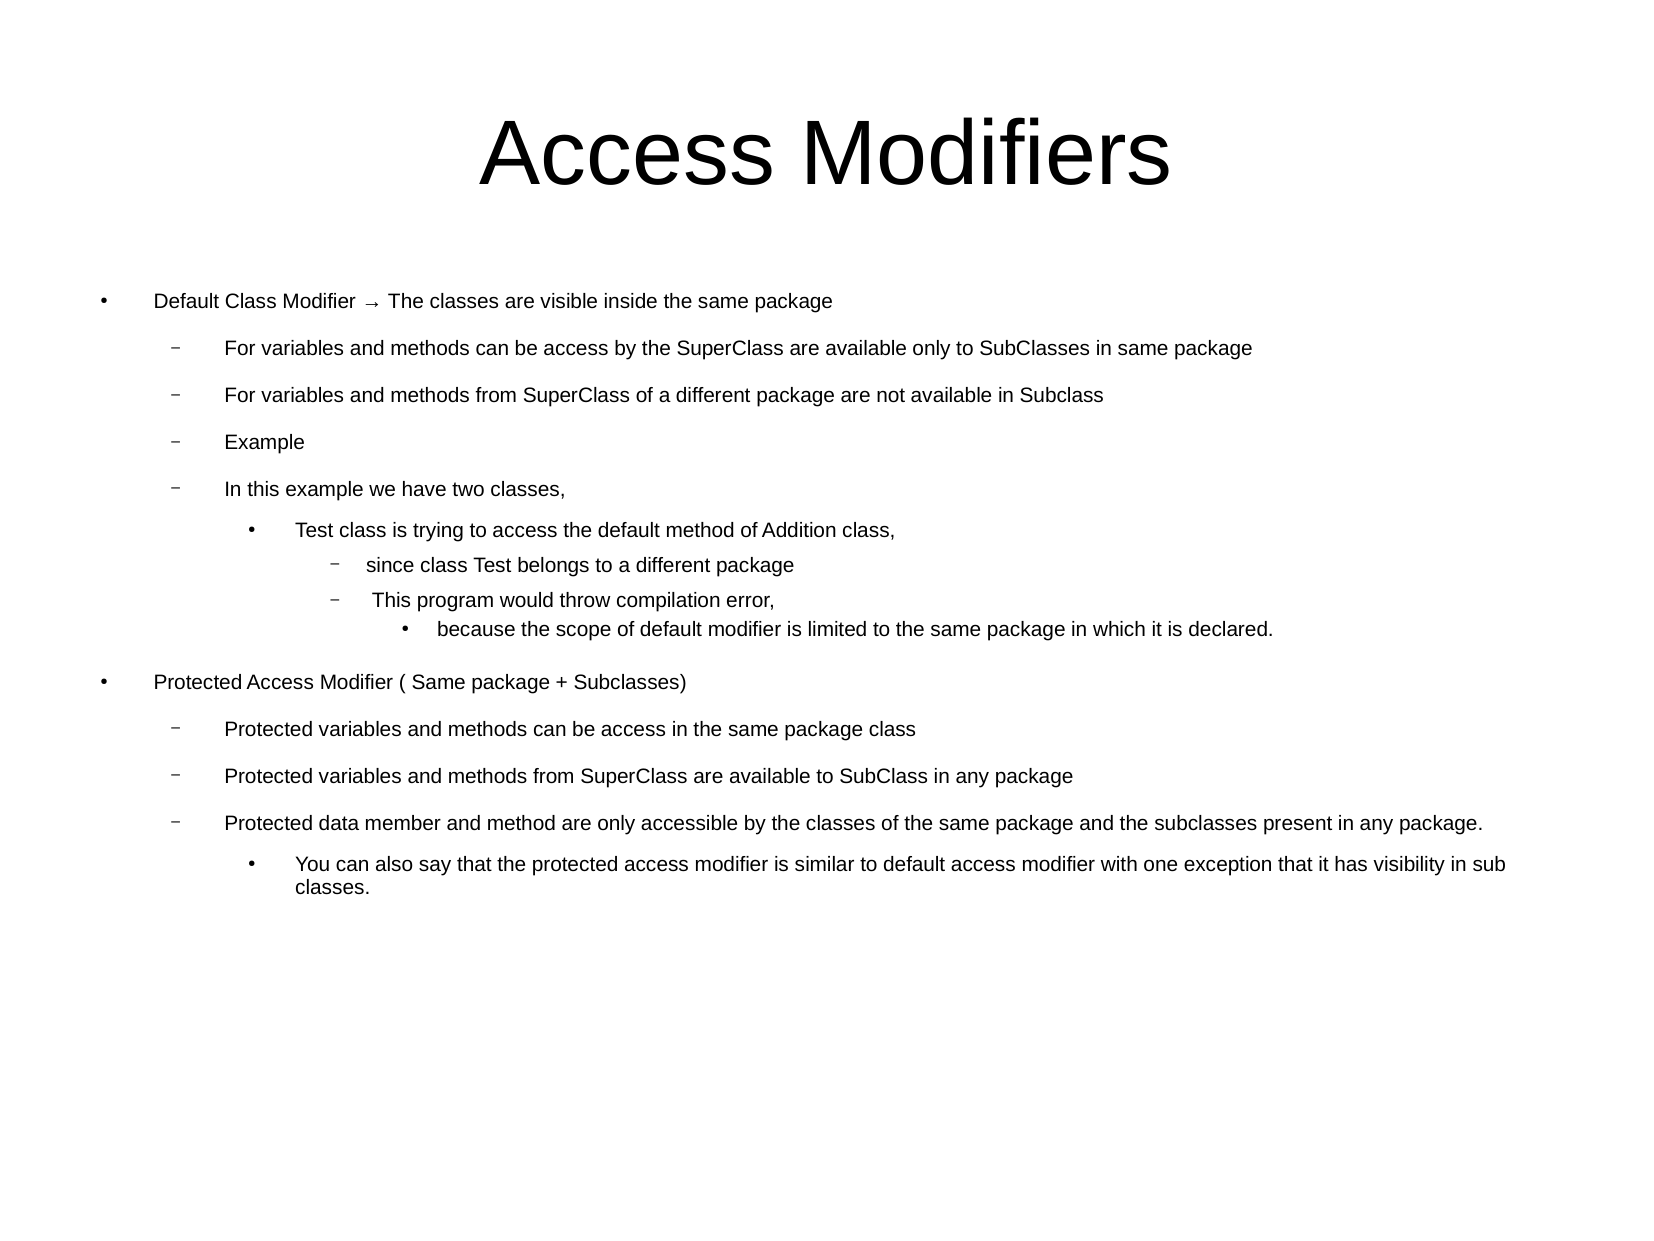

# Access Modifiers
Default Class Modifier → The classes are visible inside the same package
For variables and methods can be access by the SuperClass are available only to SubClasses in same package
For variables and methods from SuperClass of a different package are not available in Subclass
Example
In this example we have two classes,
Test class is trying to access the default method of Addition class,
since class Test belongs to a different package
 This program would throw compilation error,
because the scope of default modifier is limited to the same package in which it is declared.
Protected Access Modifier ( Same package + Subclasses)
Protected variables and methods can be access in the same package class
Protected variables and methods from SuperClass are available to SubClass in any package
Protected data member and method are only accessible by the classes of the same package and the subclasses present in any package.
You can also say that the protected access modifier is similar to default access modifier with one exception that it has visibility in sub classes.